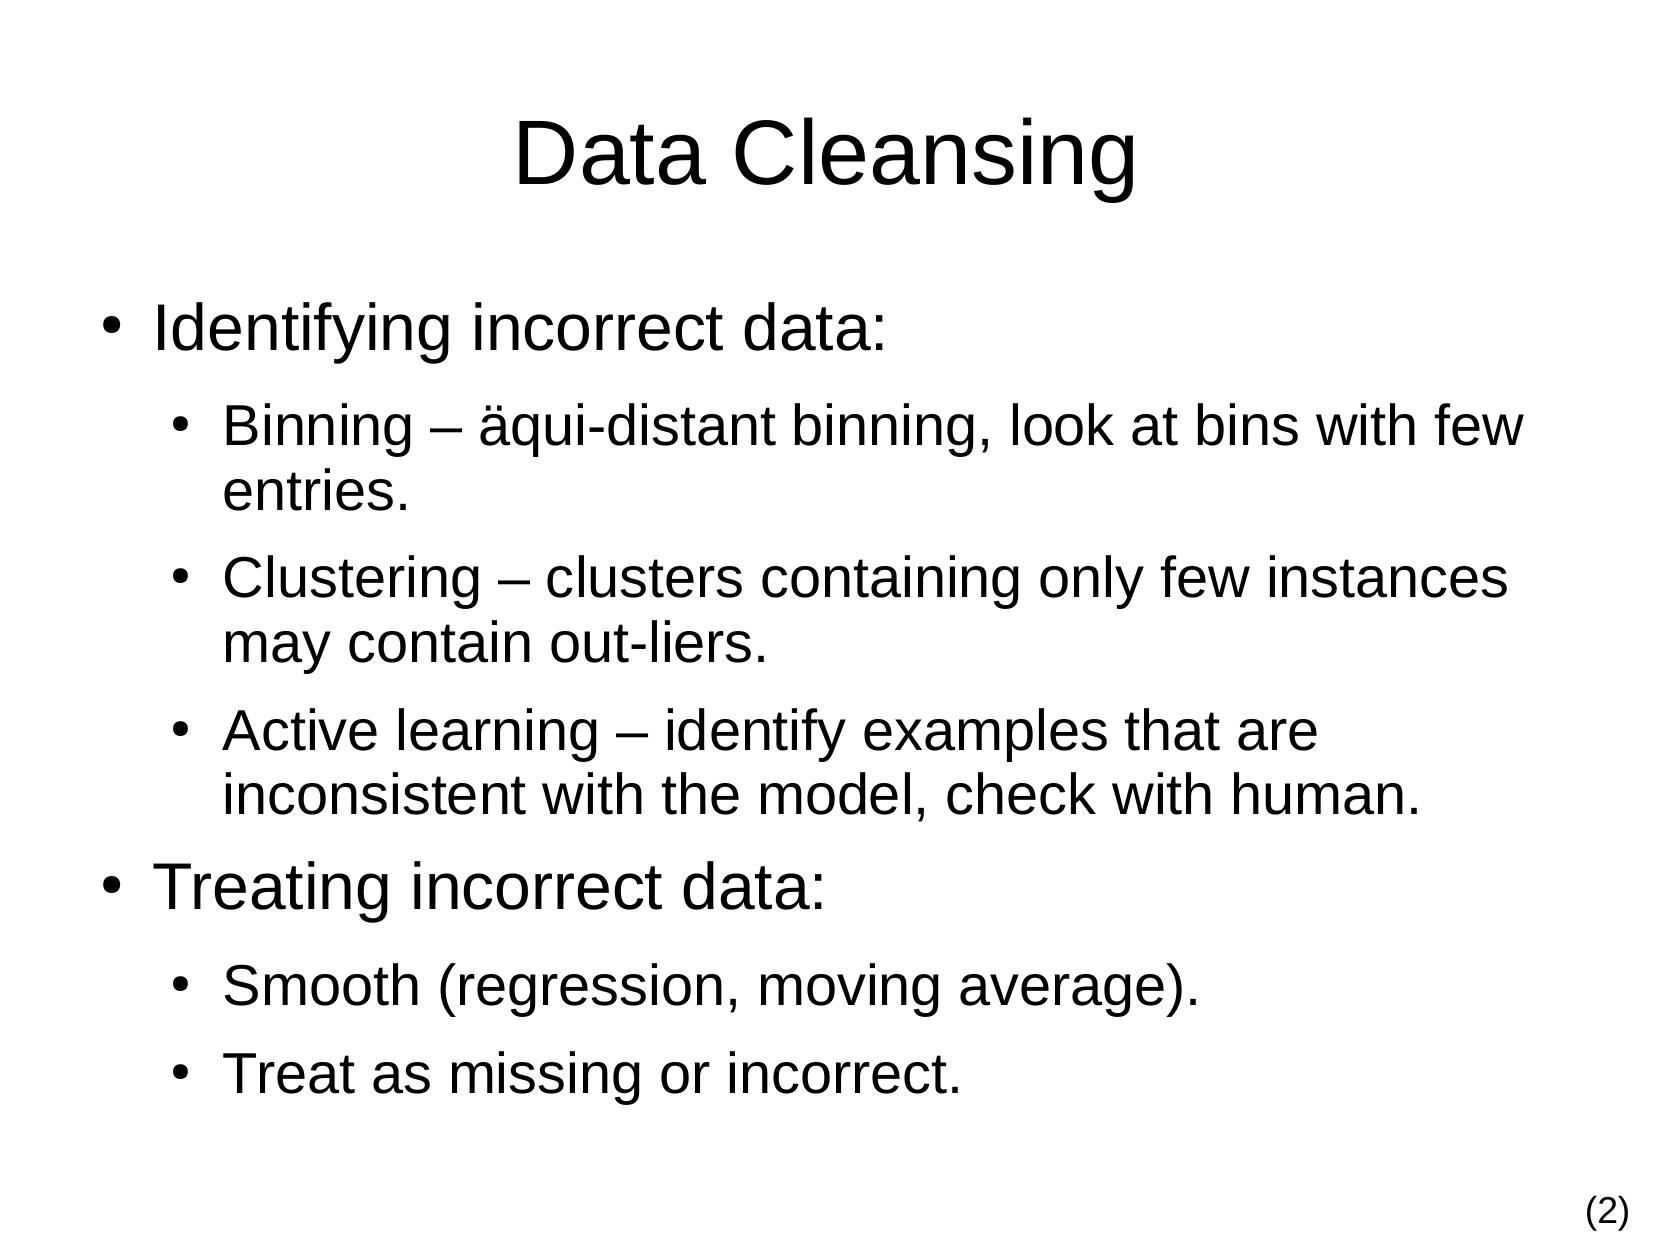

# Data Cleansing
Identifying incorrect data:
Binning – äqui-distant binning, look at bins with few entries.
Clustering – clusters containing only few instances may contain out-liers.
Active learning – identify examples that are inconsistent with the model, check with human.
Treating incorrect data:
Smooth (regression, moving average).
Treat as missing or incorrect.
(2)